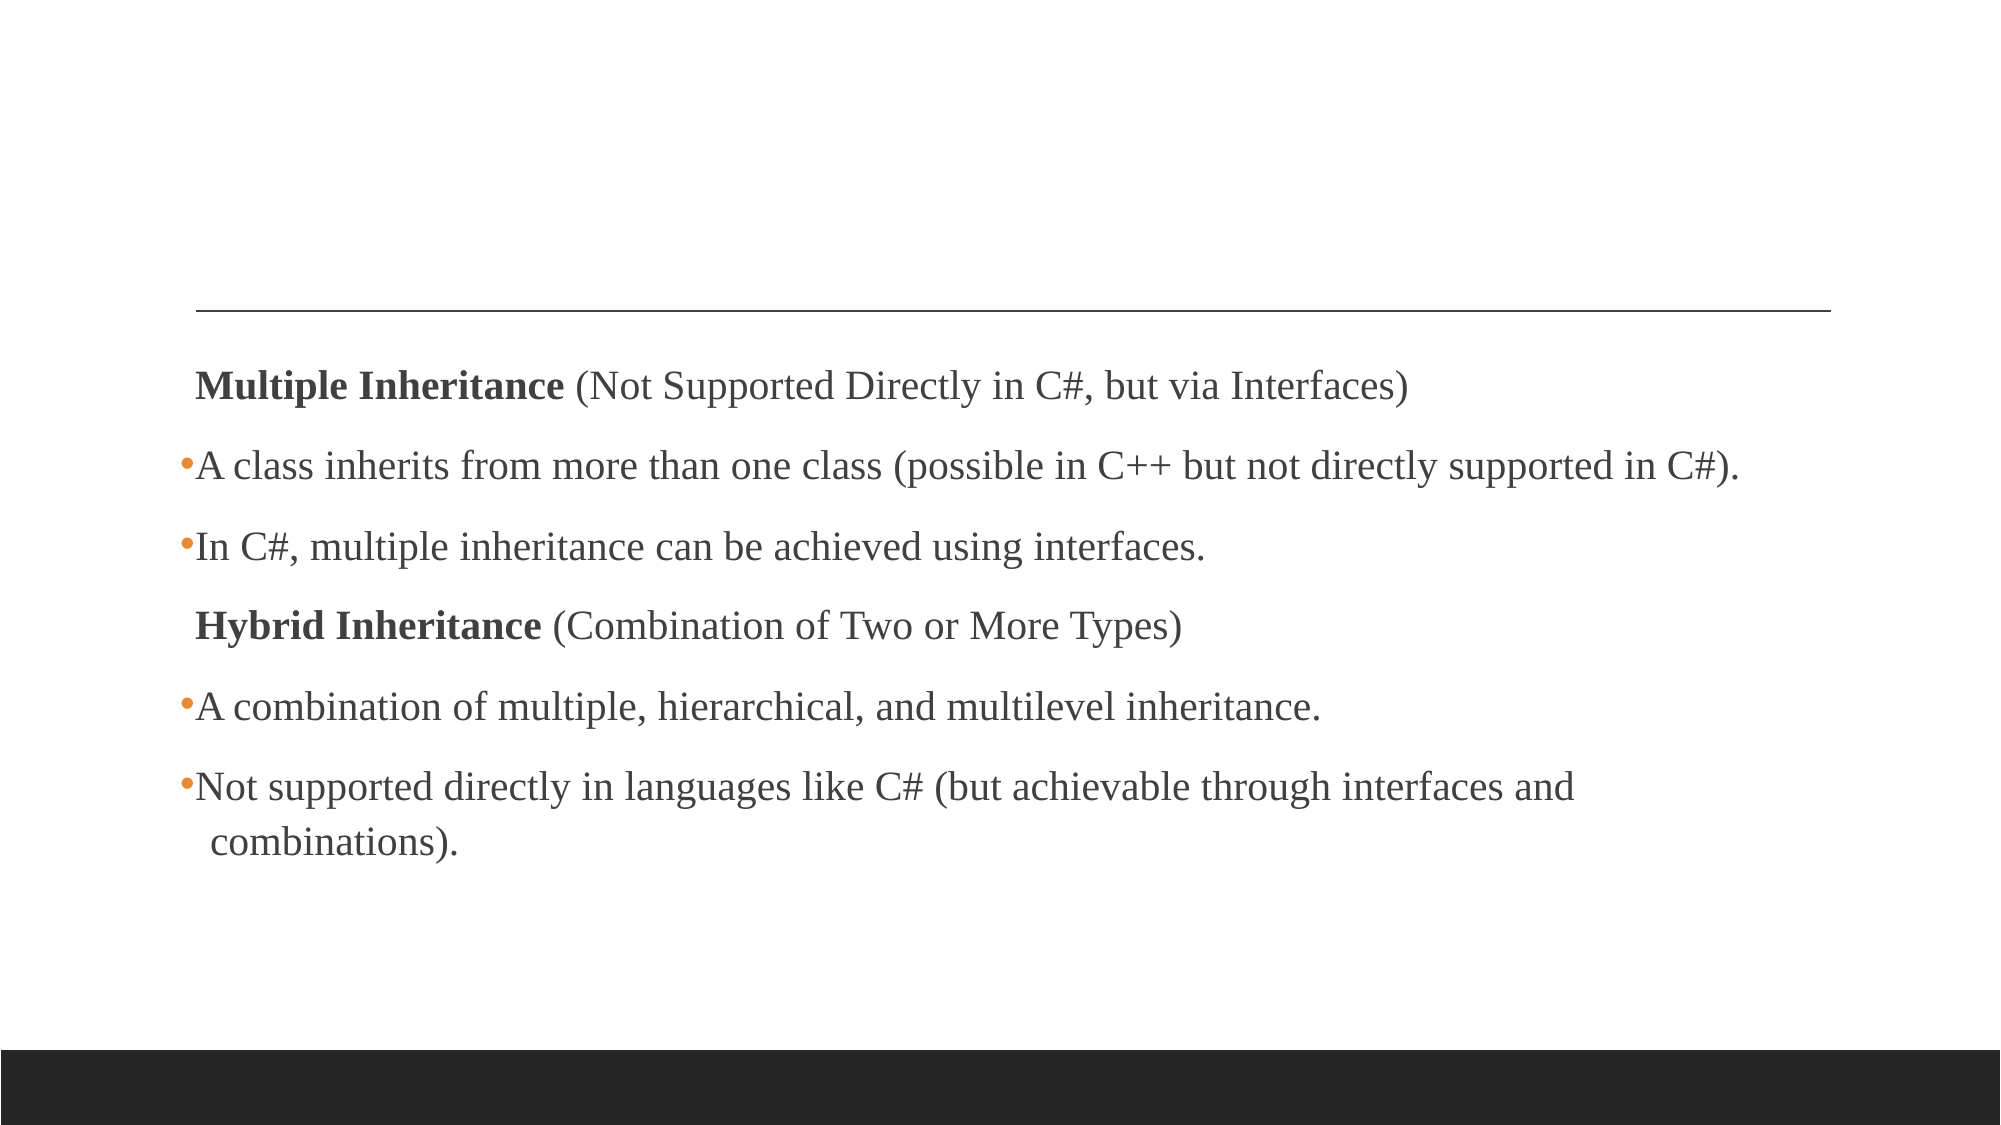

# Multiple Inheritance (Not Supported Directly in C#, but via Interfaces)
A class inherits from more than one class (possible in C++ but not directly supported in C#).
In C#, multiple inheritance can be achieved using interfaces.
Hybrid Inheritance (Combination of Two or More Types)
A combination of multiple, hierarchical, and multilevel inheritance.
Not supported directly in languages like C# (but achievable through interfaces and combinations).